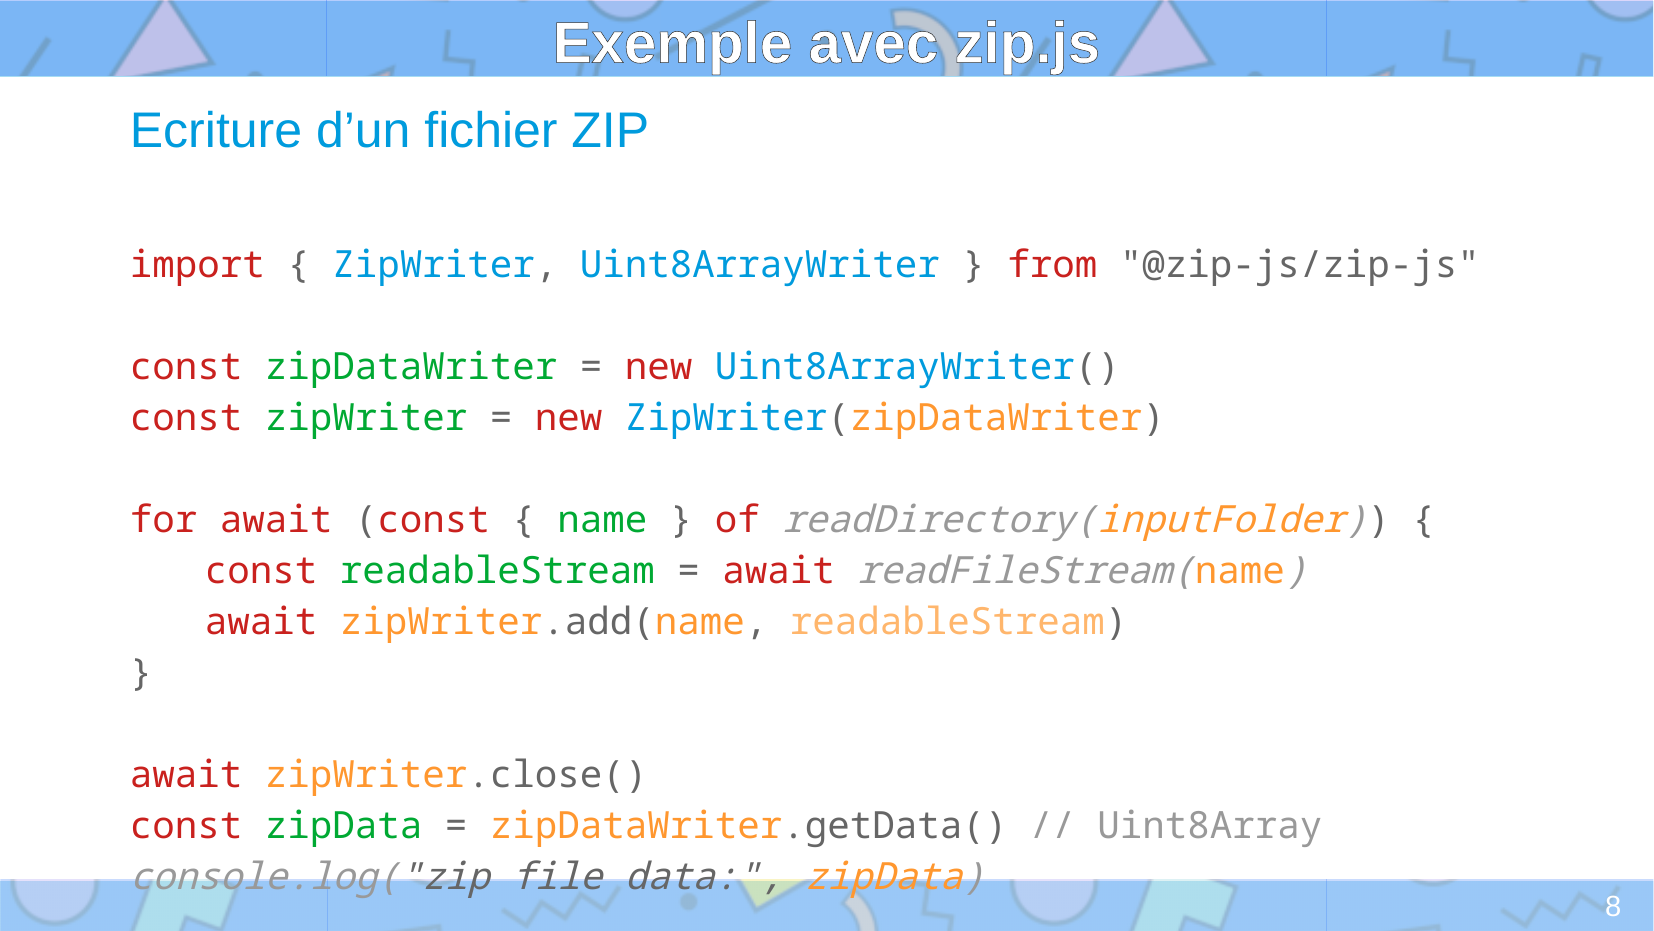

# Exemple avec zip.js
Ecriture d’un fichier ZIP
import { ZipWriter, Uint8ArrayWriter } from "@zip-js/zip-js"
const zipDataWriter = new Uint8ArrayWriter()
const zipWriter = new ZipWriter(zipDataWriter)
for await (const { name } of readDirectory(inputFolder)) {
	const readableStream = await readFileStream(name)
	await zipWriter.add(name, readableStream)
}
await zipWriter.close()
const zipData = zipDataWriter.getData() // Uint8Array
console.log("zip file data:", zipData)
8